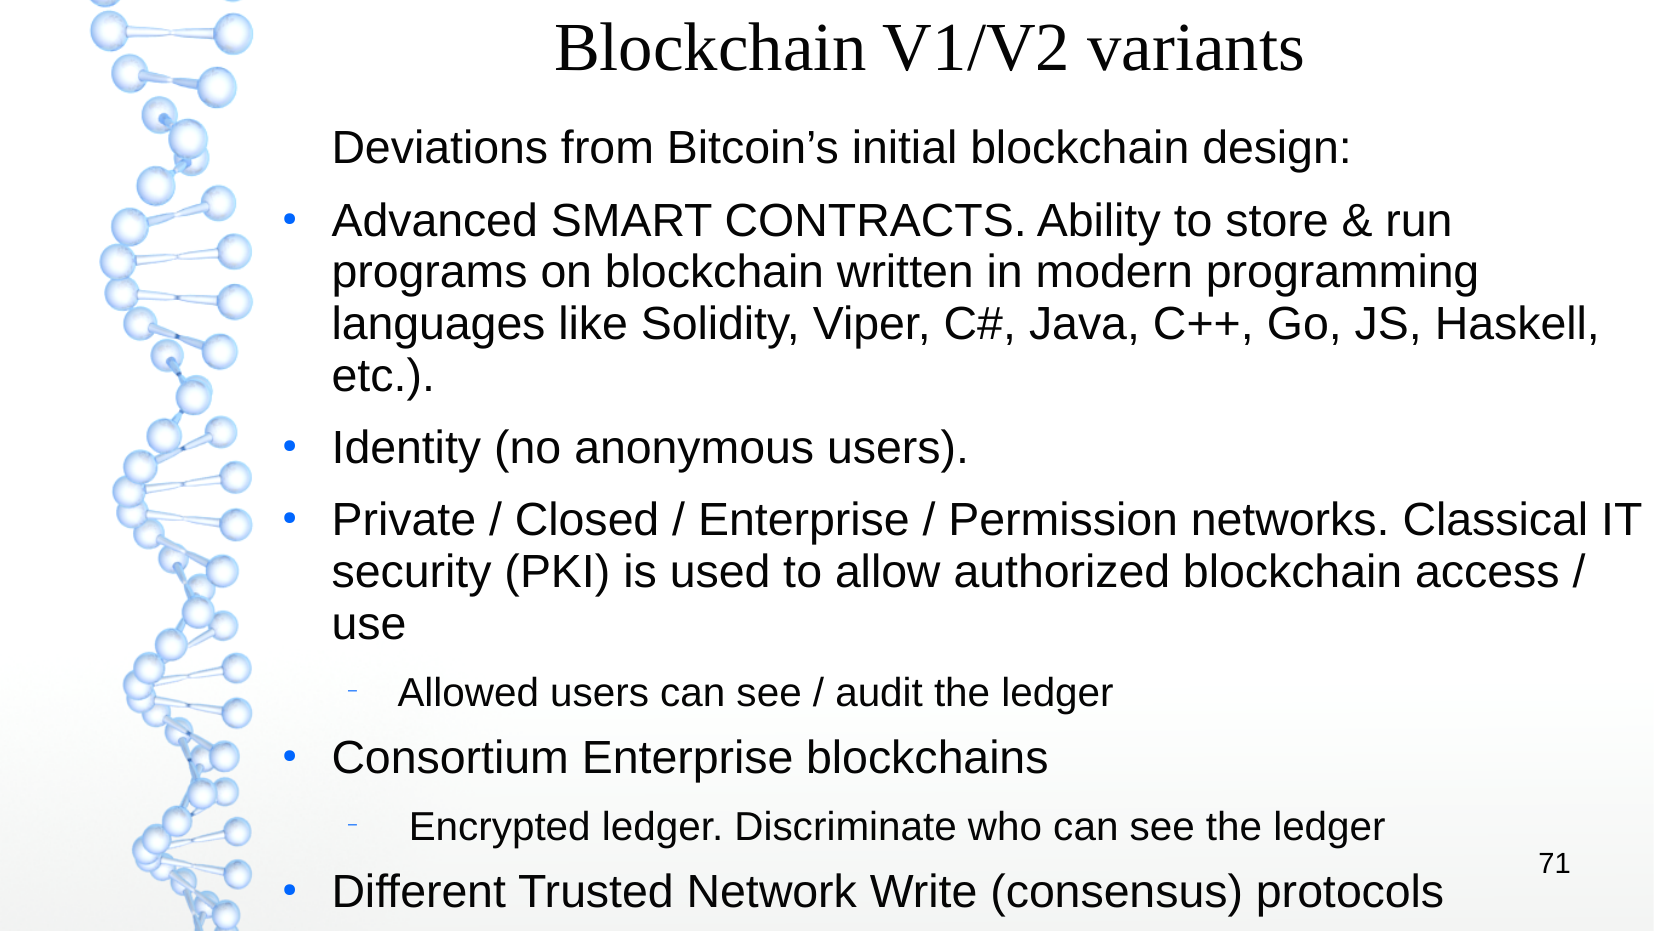

# Blockchain V1/V2 variants
Deviations from Bitcoin’s initial blockchain design:
Advanced SMART CONTRACTS. Ability to store & run programs on blockchain written in modern programming languages like Solidity, Viper, C#, Java, C++, Go, JS, Haskell, etc.).
Identity (no anonymous users).
Private / Closed / Enterprise / Permission networks. Classical IT security (PKI) is used to allow authorized blockchain access / use
Allowed users can see / audit the ledger
Consortium Enterprise blockchains
 Encrypted ledger. Discriminate who can see the ledger
Different Trusted Network Write (consensus) protocols
71